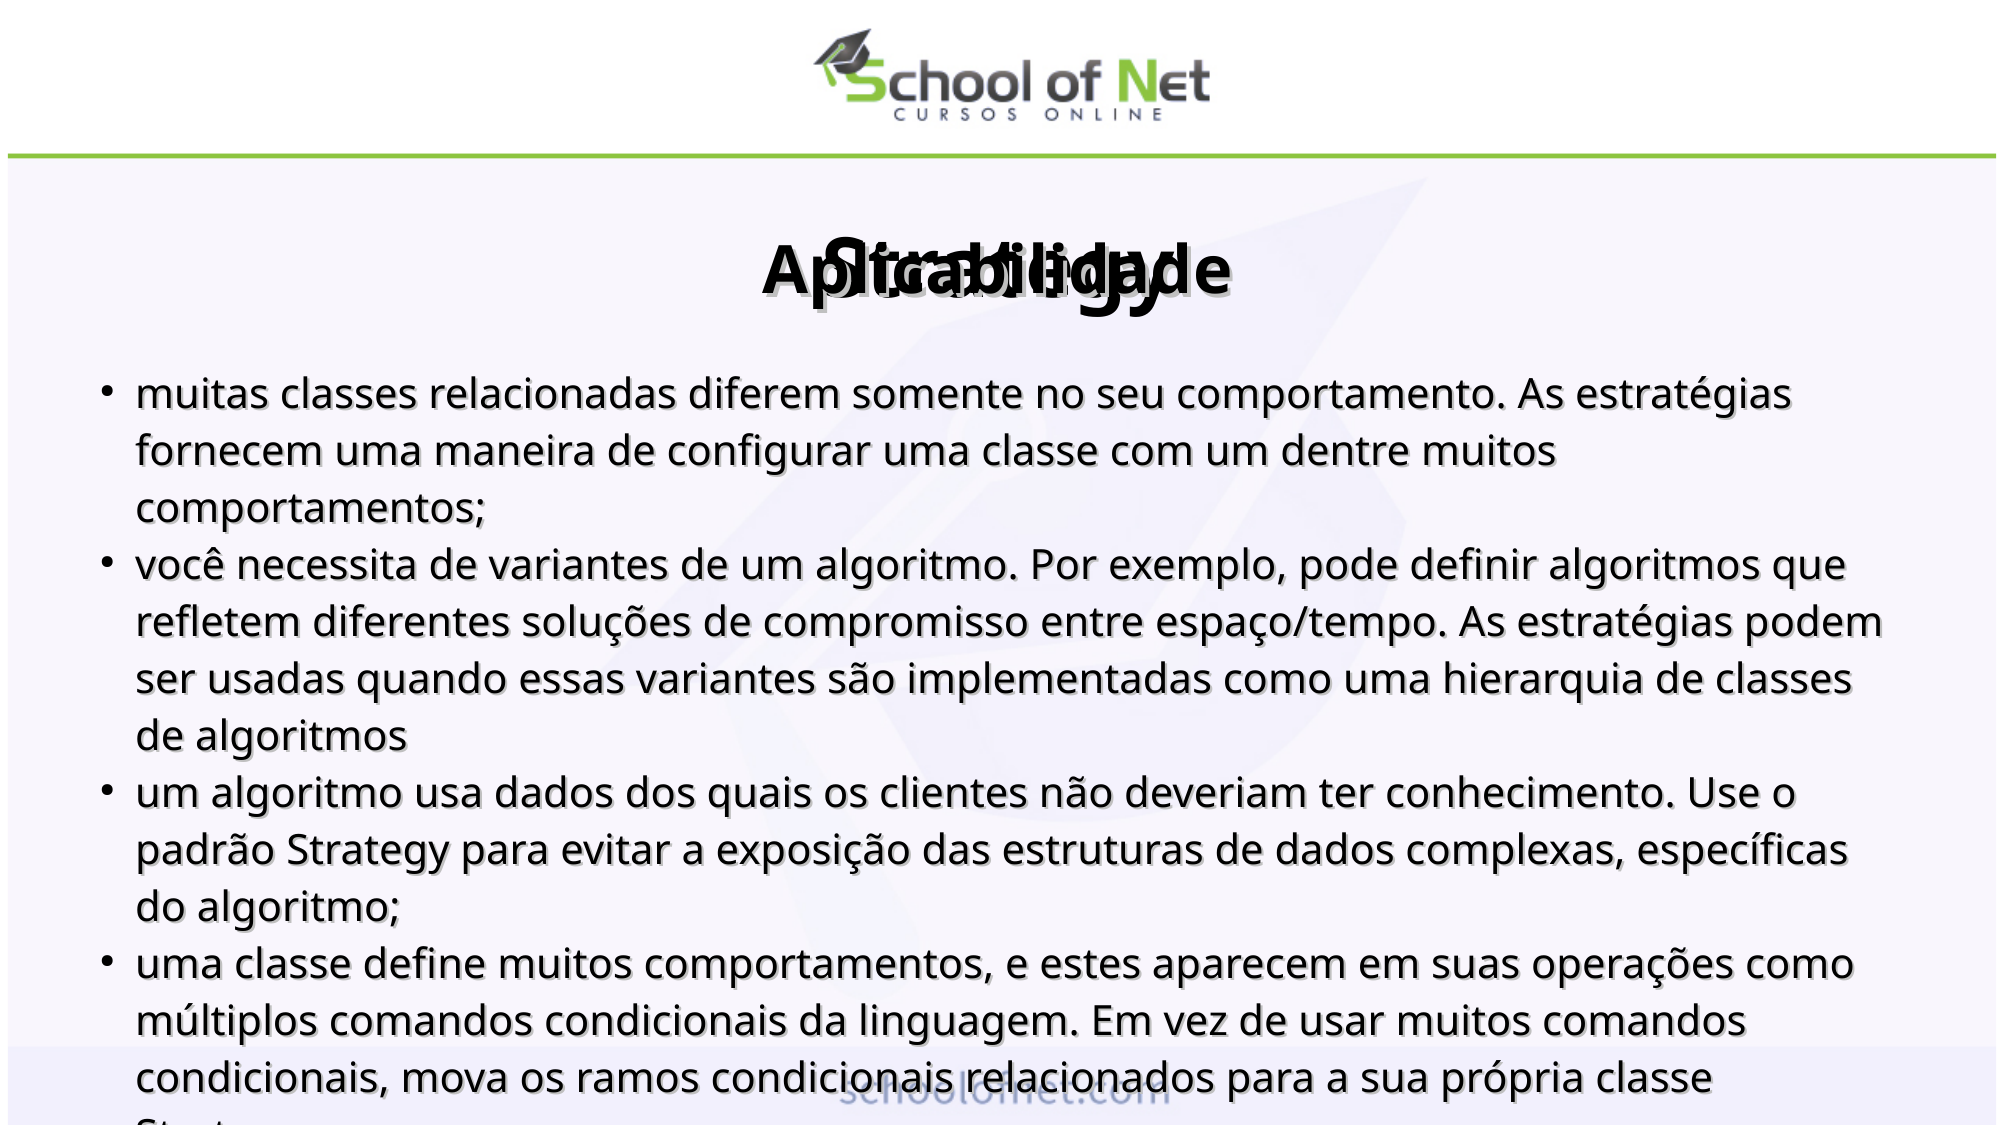

# Strategy
Aplicabilidade
muitas classes relacionadas diferem somente no seu comportamento. As estratégias fornecem uma maneira de configurar uma classe com um dentre muitos comportamentos;
você necessita de variantes de um algoritmo. Por exemplo, pode definir algoritmos que refletem diferentes soluções de compromisso entre espaço/tempo. As estratégias podem ser usadas quando essas variantes são implementadas como uma hierarquia de classes de algoritmos
um algoritmo usa dados dos quais os clientes não deveriam ter conhecimento. Use o padrão Strategy para evitar a exposição das estruturas de dados complexas, específicas do algoritmo;
uma classe define muitos comportamentos, e estes aparecem em suas operações como múltiplos comandos condicionais da linguagem. Em vez de usar muitos comandos condicionais, mova os ramos condicionais relacionados para a sua própria classe Strategy.